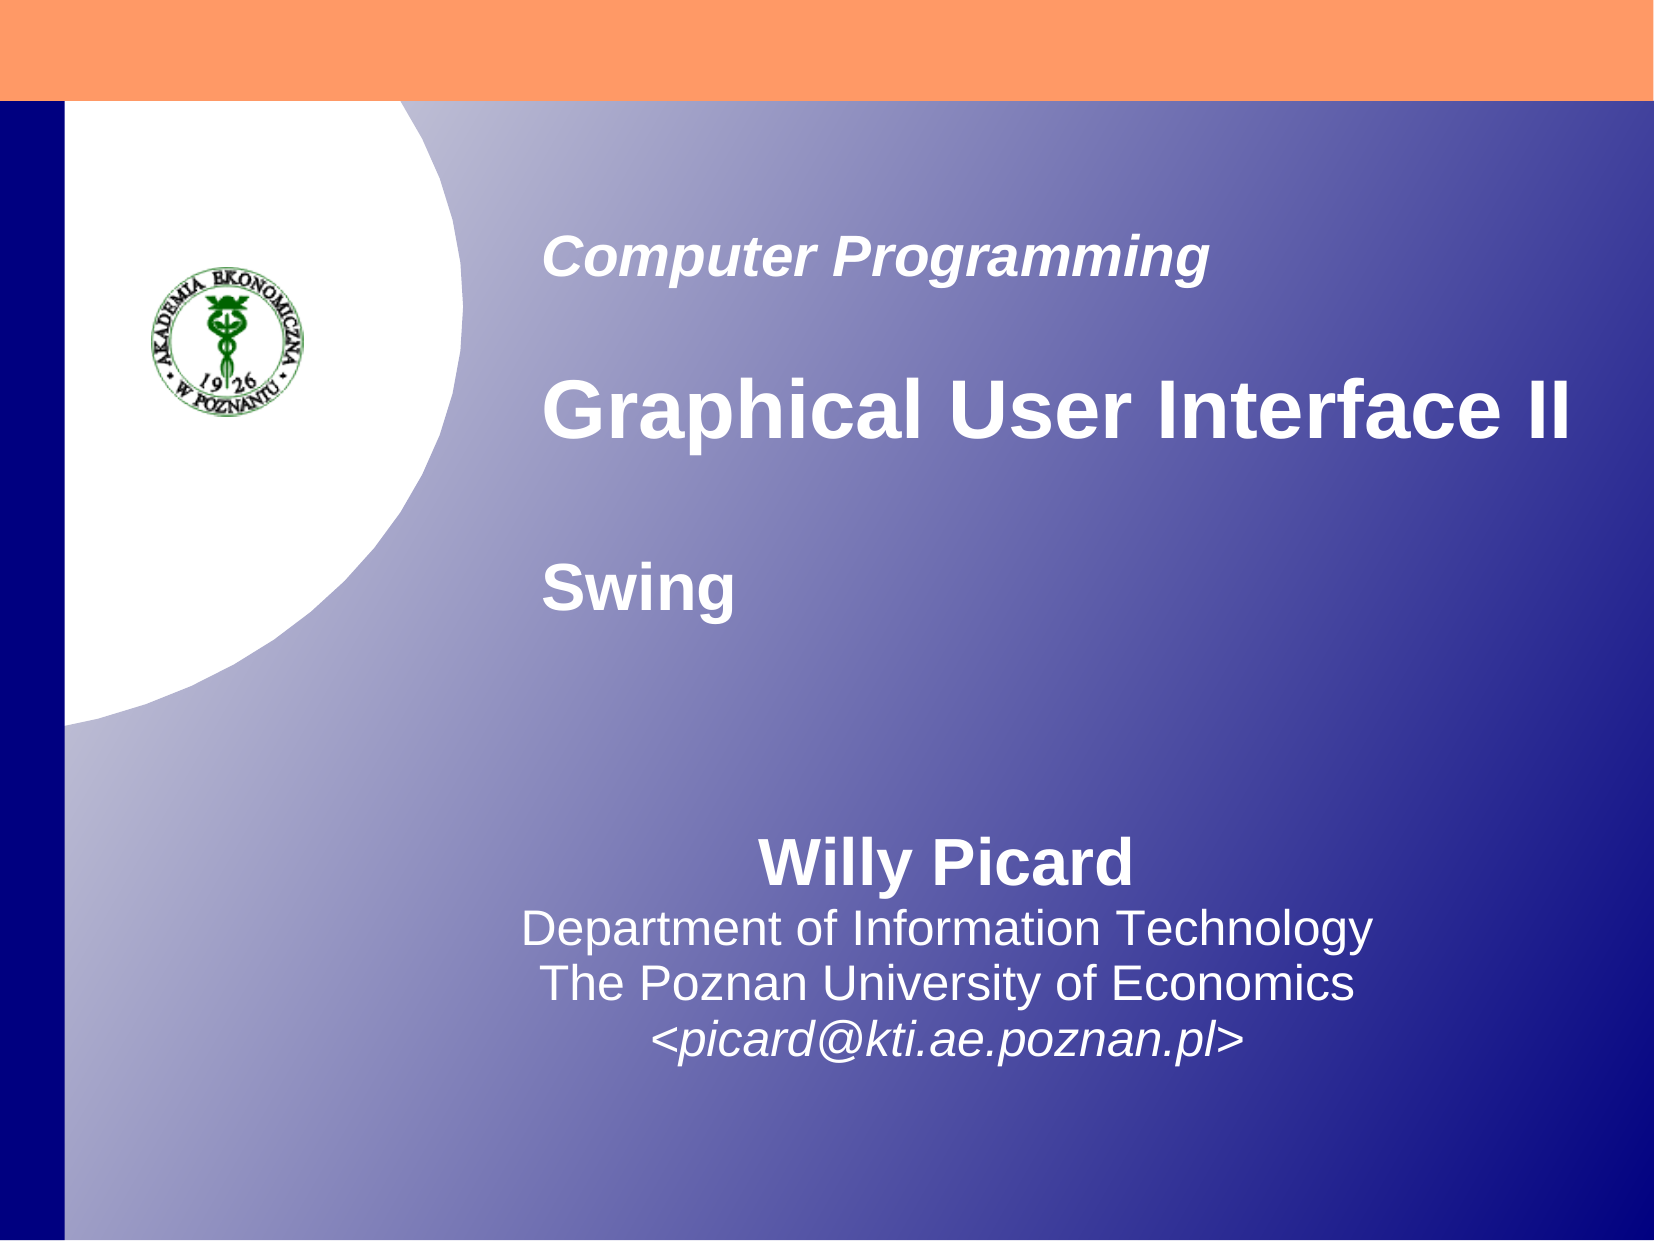

# Computer Programming Graphical User Interface II Swing